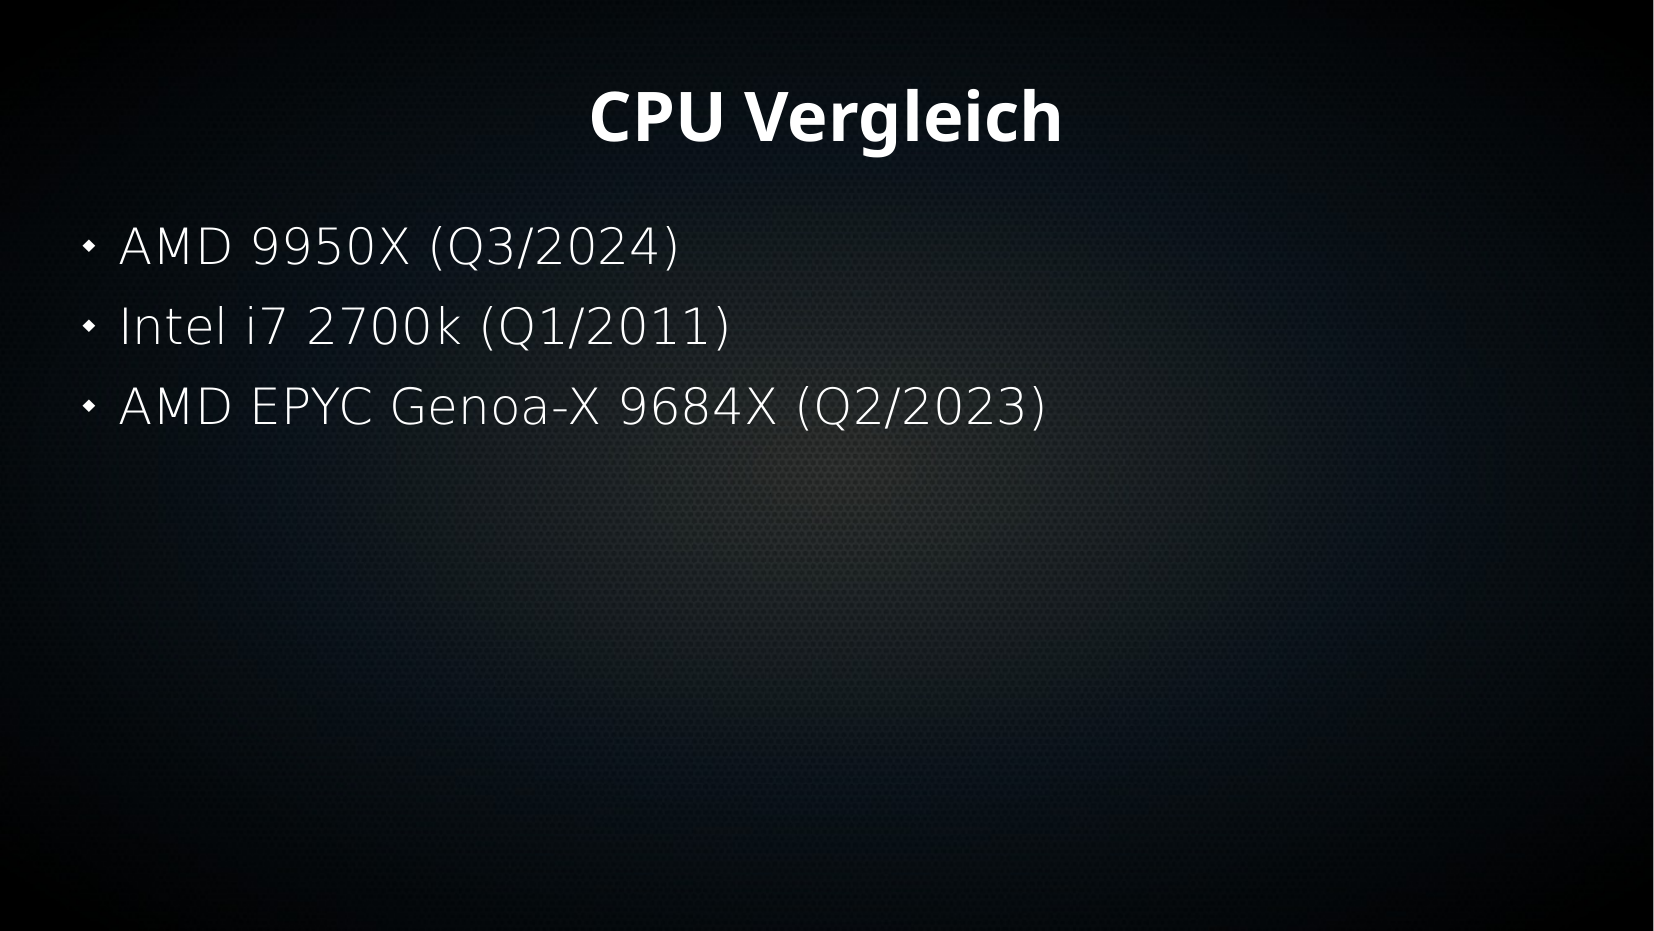

# CPU Vergleich
AMD 9950X (Q3/2024)
Intel i7 2700k (Q1/2011)
AMD EPYC Genoa-X 9684X (Q2/2023)